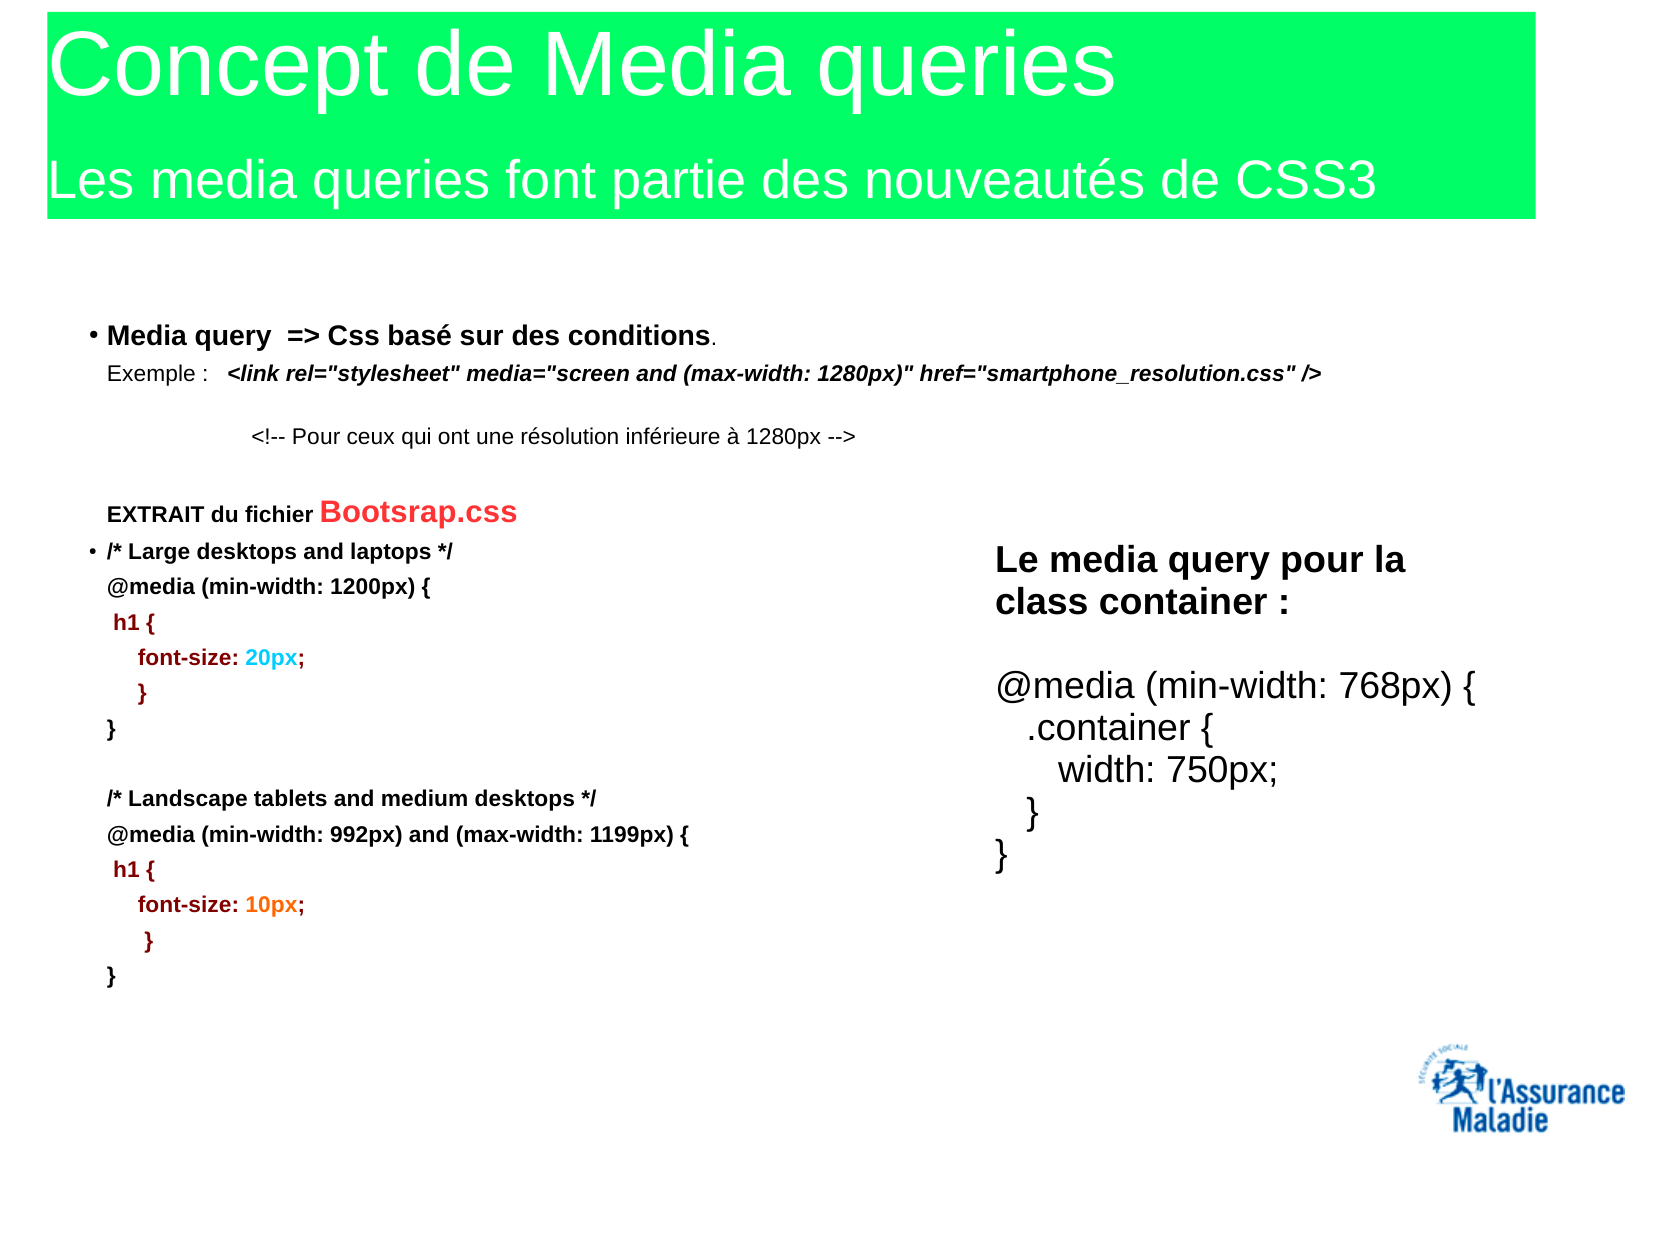

Concept de Media queries
Les media queries font partie des nouveautés de CSS3
# Media query => Css basé sur des conditions.
Exemple : <link rel="stylesheet" media="screen and (max-width: 1280px)" href="smartphone_resolution.css" />
<!-- Pour ceux qui ont une résolution inférieure à 1280px -->
EXTRAIT du fichier Bootsrap.css
/* Large desktops and laptops */
@media (min-width: 1200px) {
 h1 {
 font-size: 20px;
 }
}
/* Landscape tablets and medium desktops */
@media (min-width: 992px) and (max-width: 1199px) {
 h1 {
 font-size: 10px;
 }
}
Le media query pour la class container :
@media (min-width: 768px) {
 .container {
 width: 750px;
 }
}